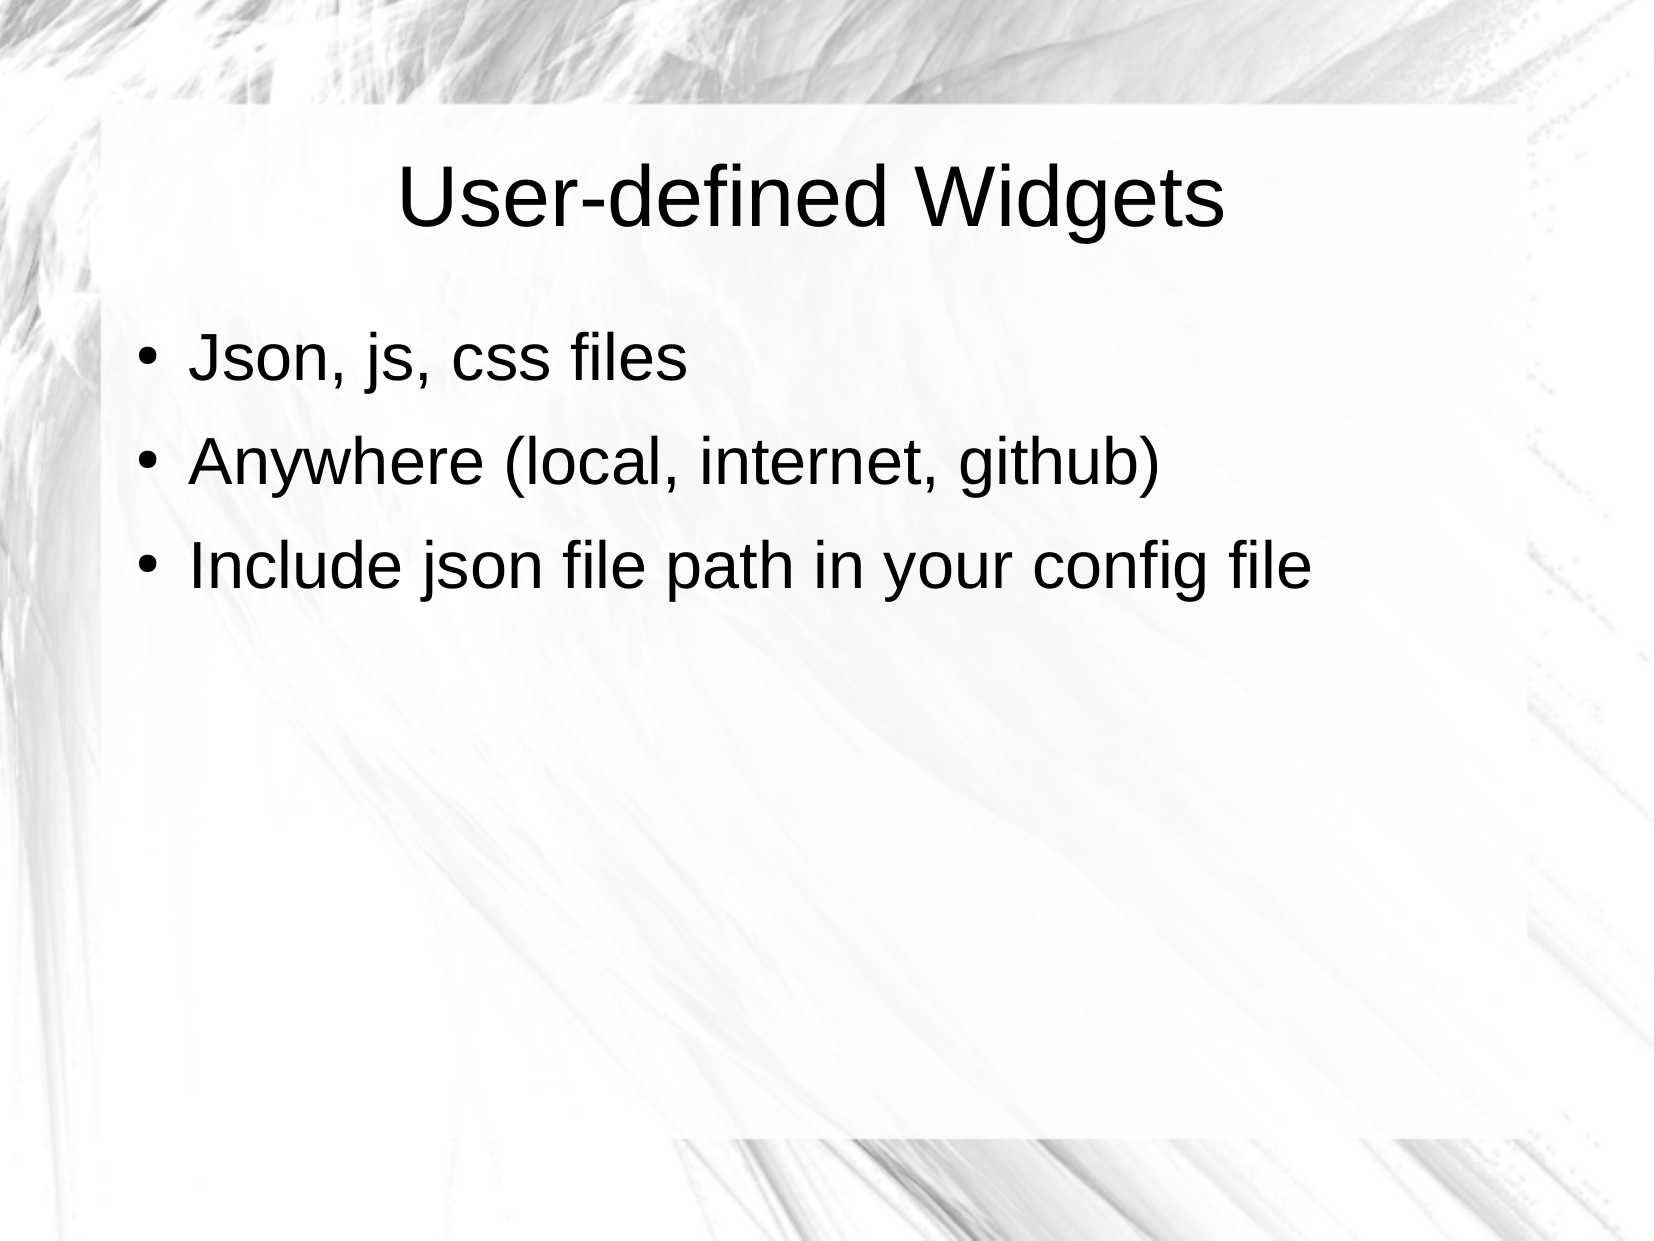

# User-defined Widgets
Json, js, css files
Anywhere (local, internet, github)
Include json file path in your config file